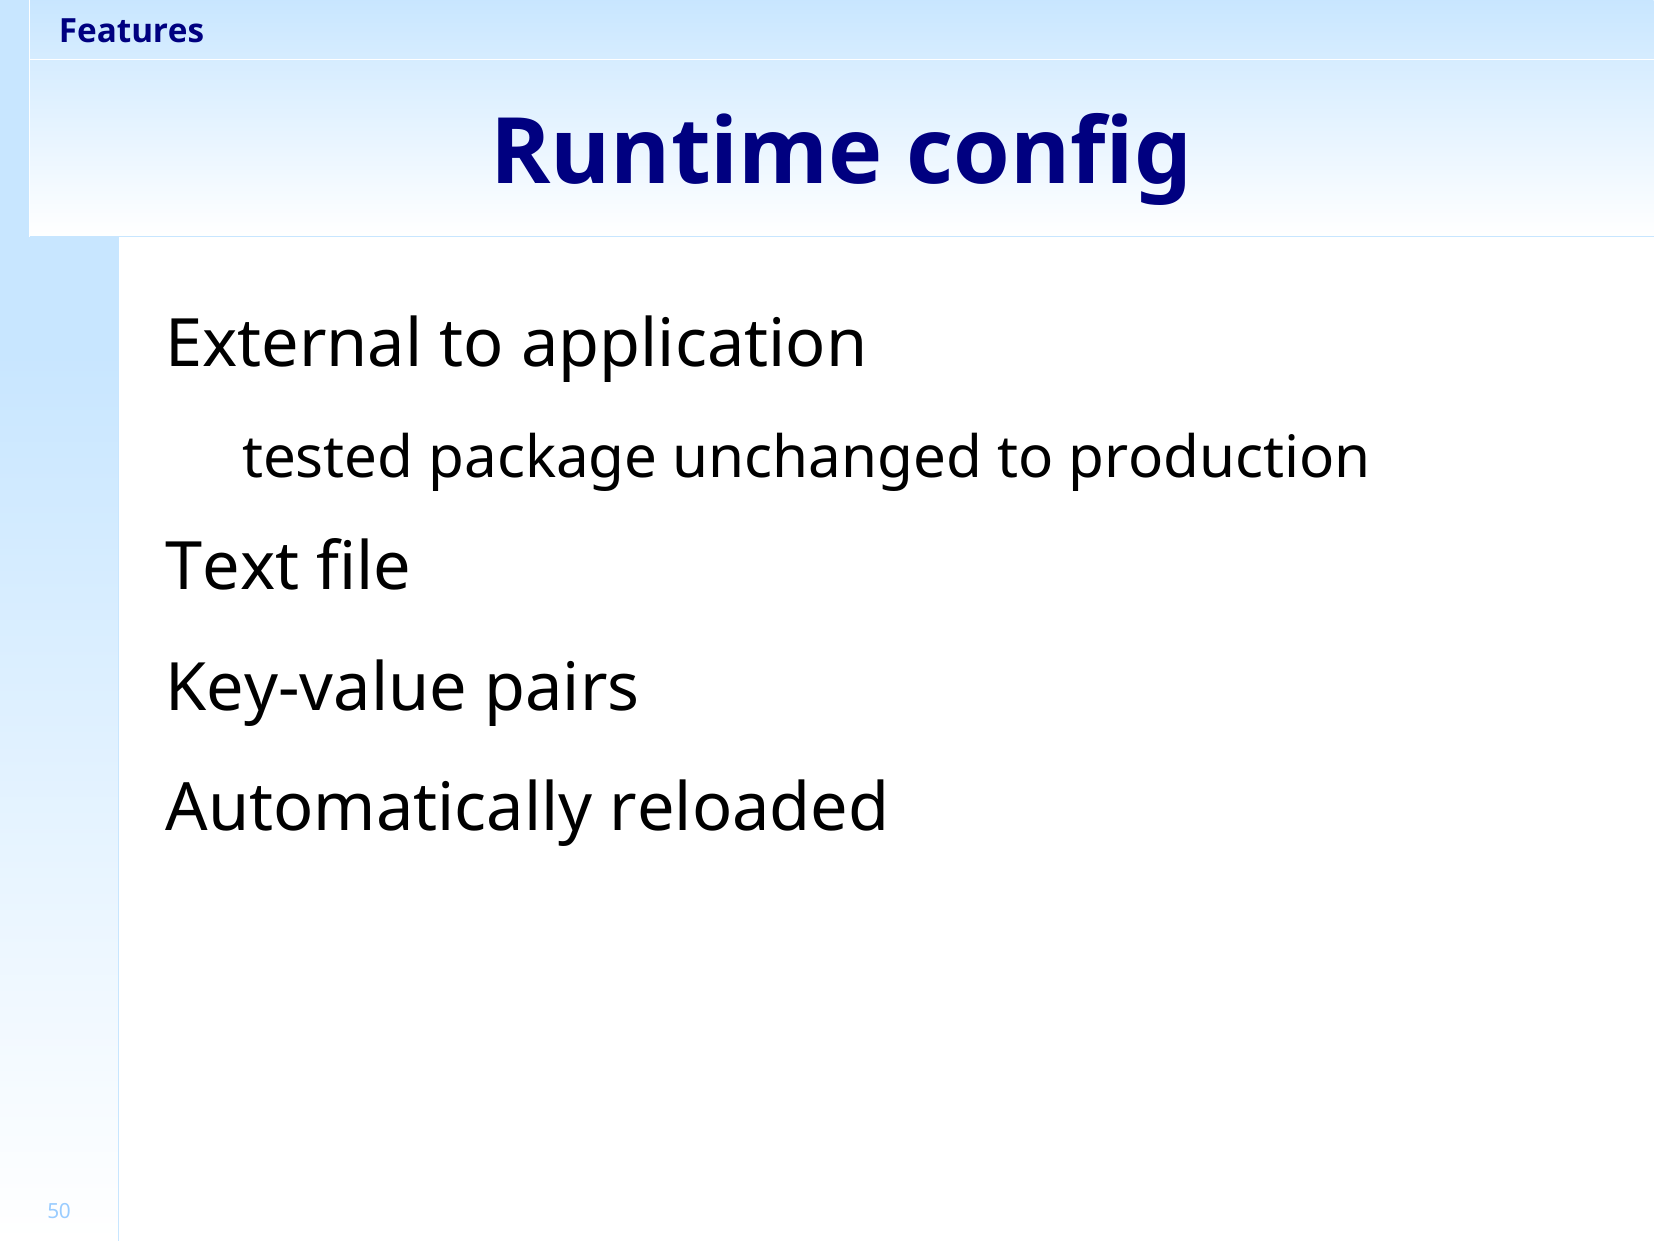

Features
# Runtime config
External to application
tested package unchanged to production
Text file
Key-value pairs
Automatically reloaded